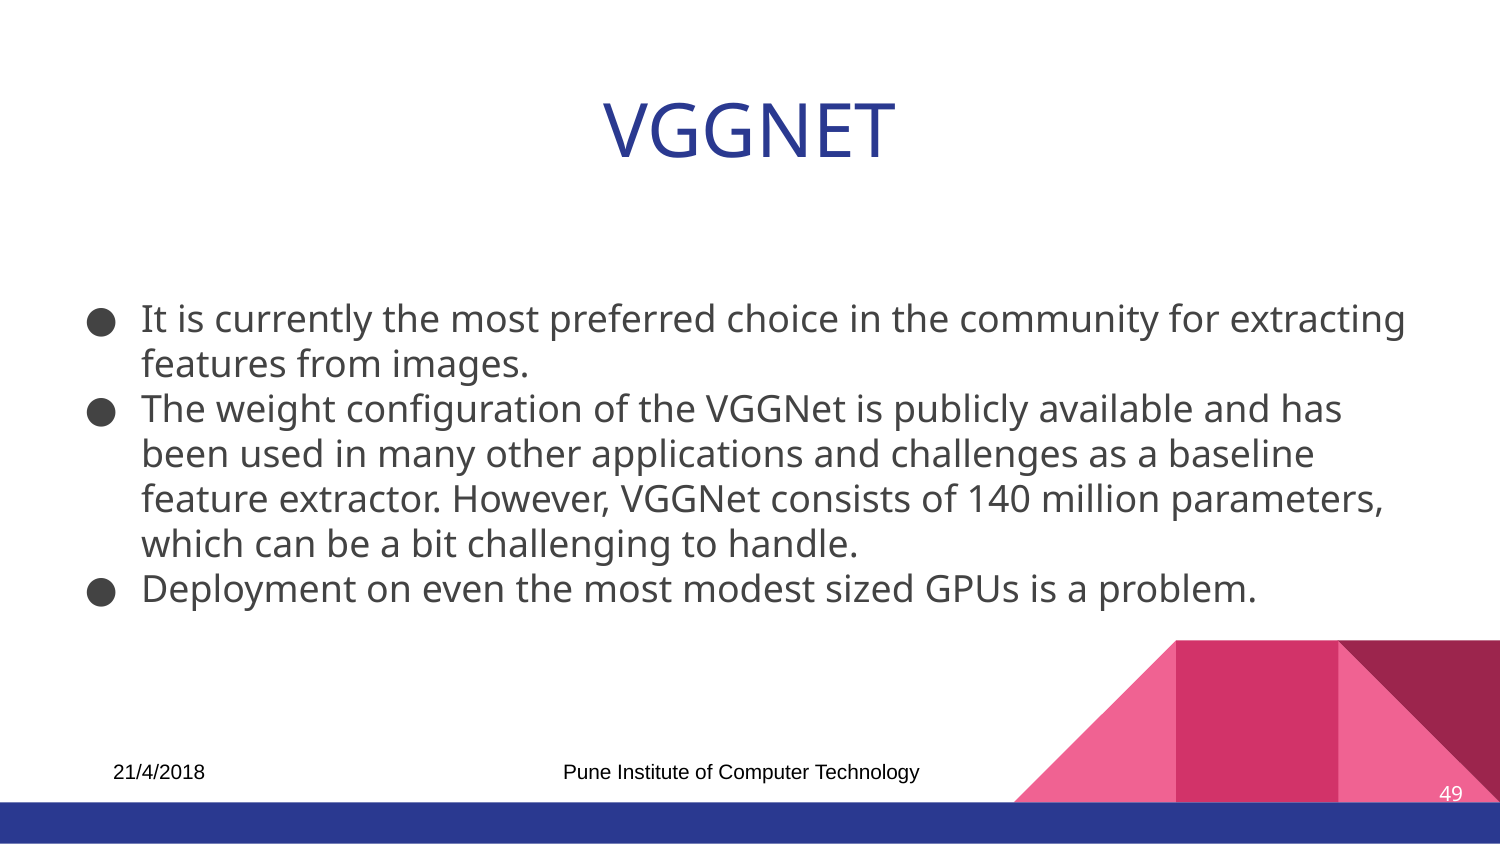

# VGGNET
It is currently the most preferred choice in the community for extracting features from images.
The weight configuration of the VGGNet is publicly available and has been used in many other applications and challenges as a baseline feature extractor. However, VGGNet consists of 140 million parameters, which can be a bit challenging to handle.
Deployment on even the most modest sized GPUs is a problem.